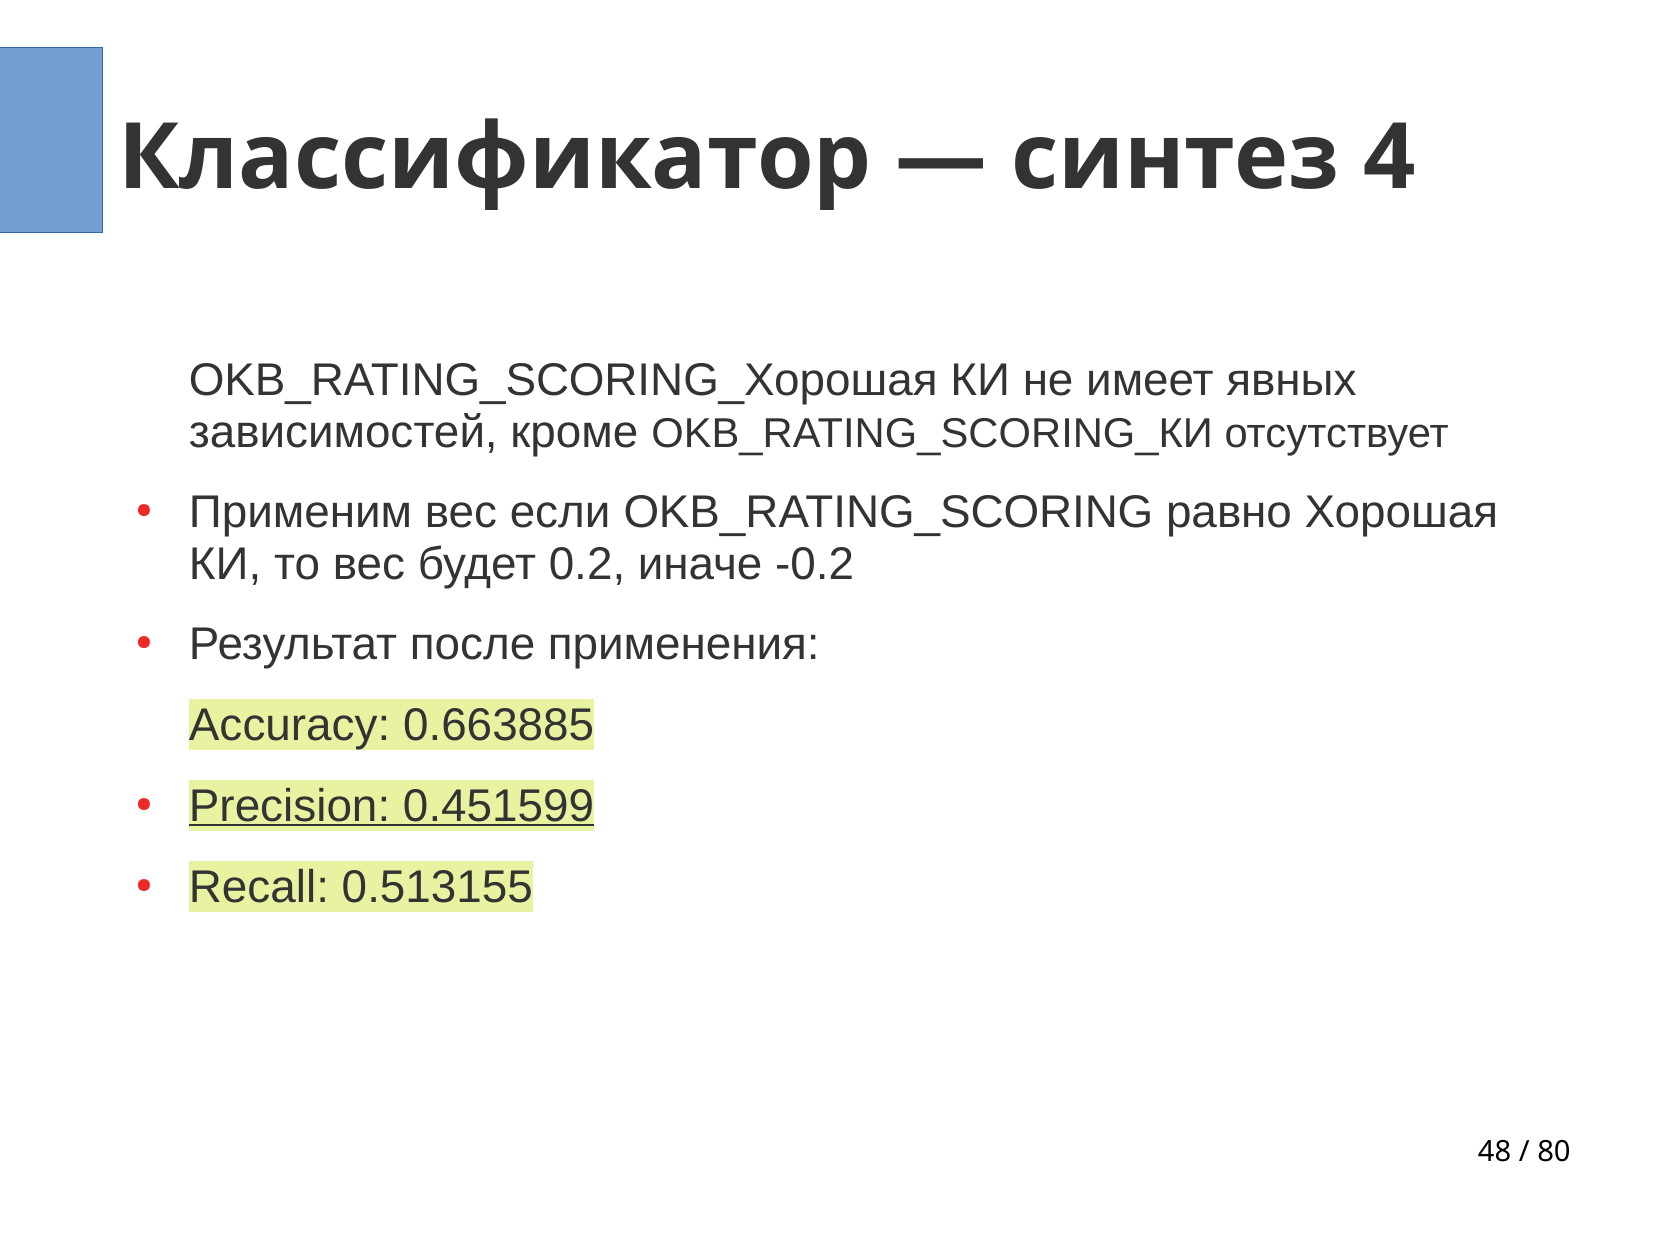

# Классификатор — синтез 4
OKB_RATING_SCORING_Хорошая КИ не имеет явных зависимостей, кроме OKB_RATING_SCORING_КИ отсутствует
Применим вес если OKB_RATING_SCORING равно Хорошая КИ, то вес будет 0.2, иначе -0.2
Результат после применения:
Accuracy: 0.663885
Precision: 0.451599
Recall: 0.513155
48